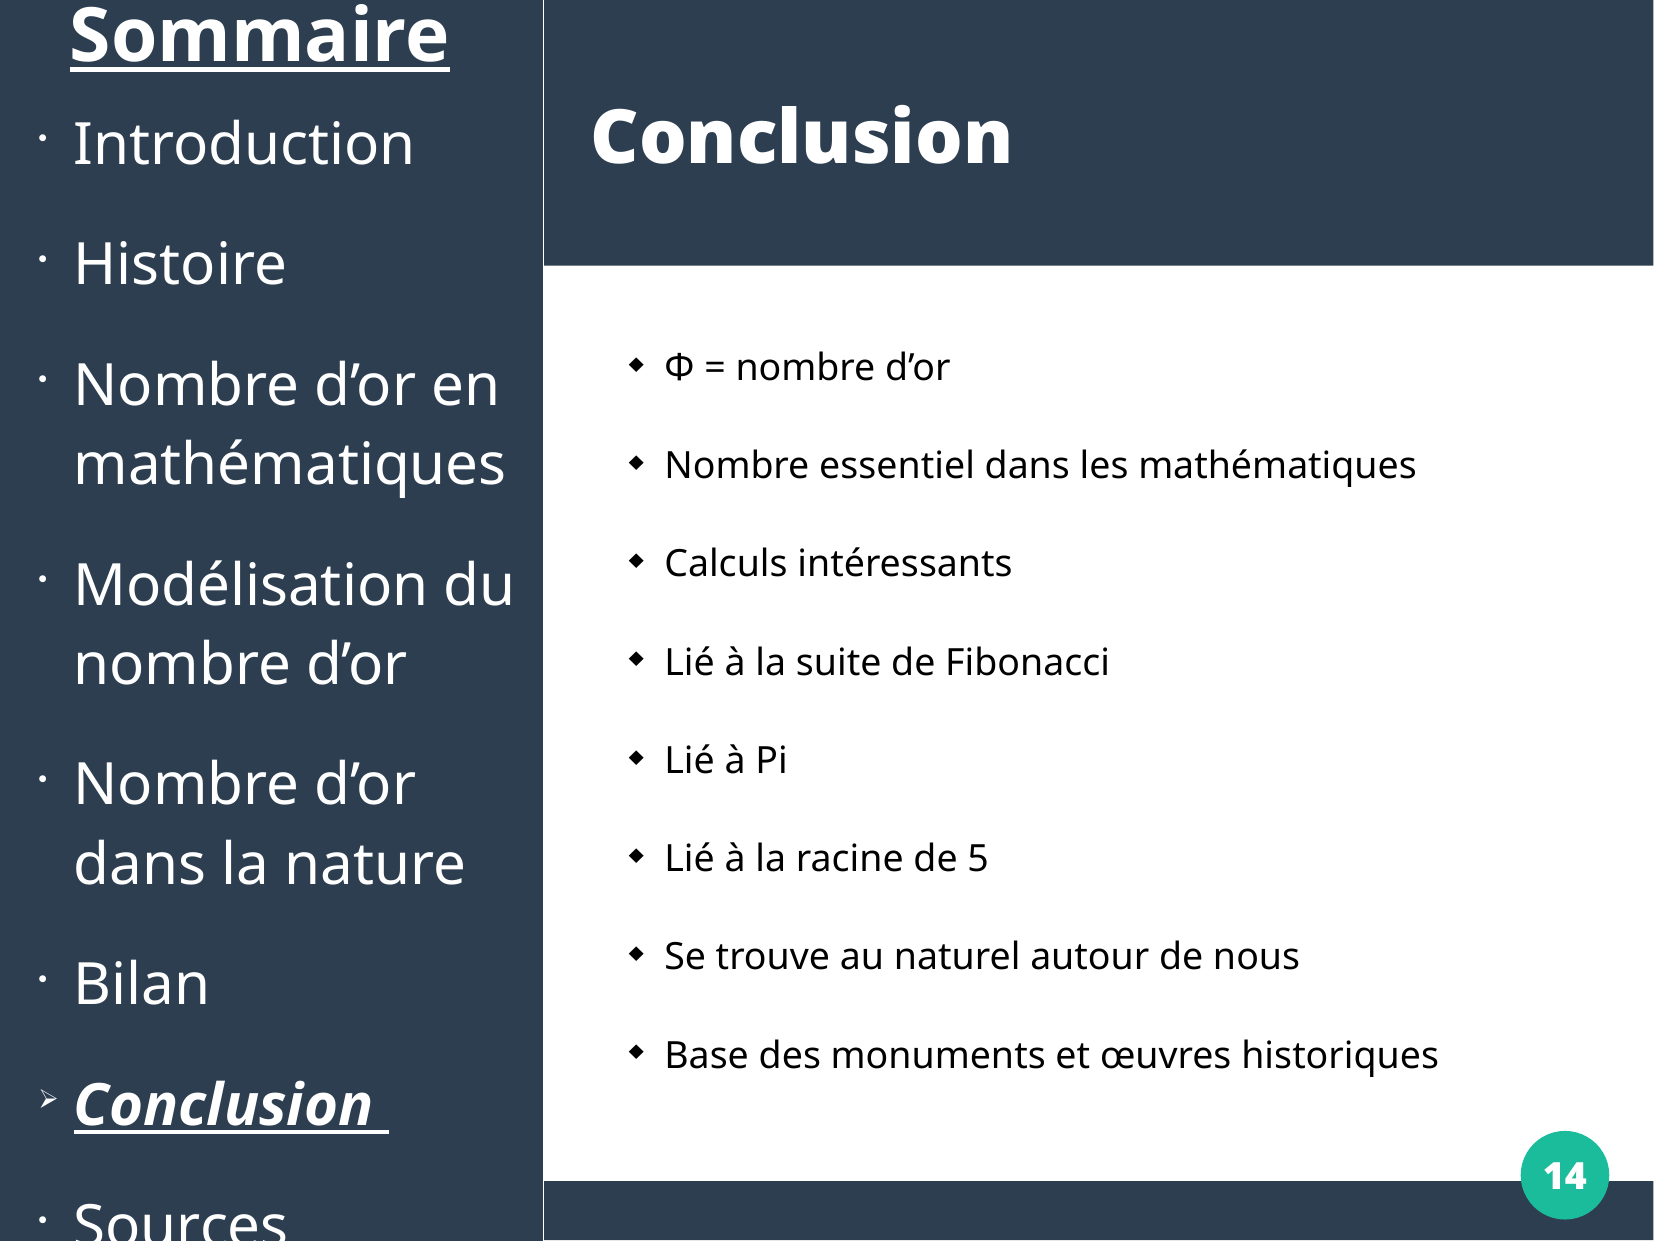

Sommaire
# Conclusion
Introduction
Histoire
Nombre d’or en mathématiques
Modélisation du nombre d’or
Nombre d’or dans la nature
Bilan
Conclusion
Sources
Φ = nombre d’or
Nombre essentiel dans les mathématiques
Calculs intéressants
Lié à la suite de Fibonacci
Lié à Pi
Lié à la racine de 5
Se trouve au naturel autour de nous
Base des monuments et œuvres historiques
14